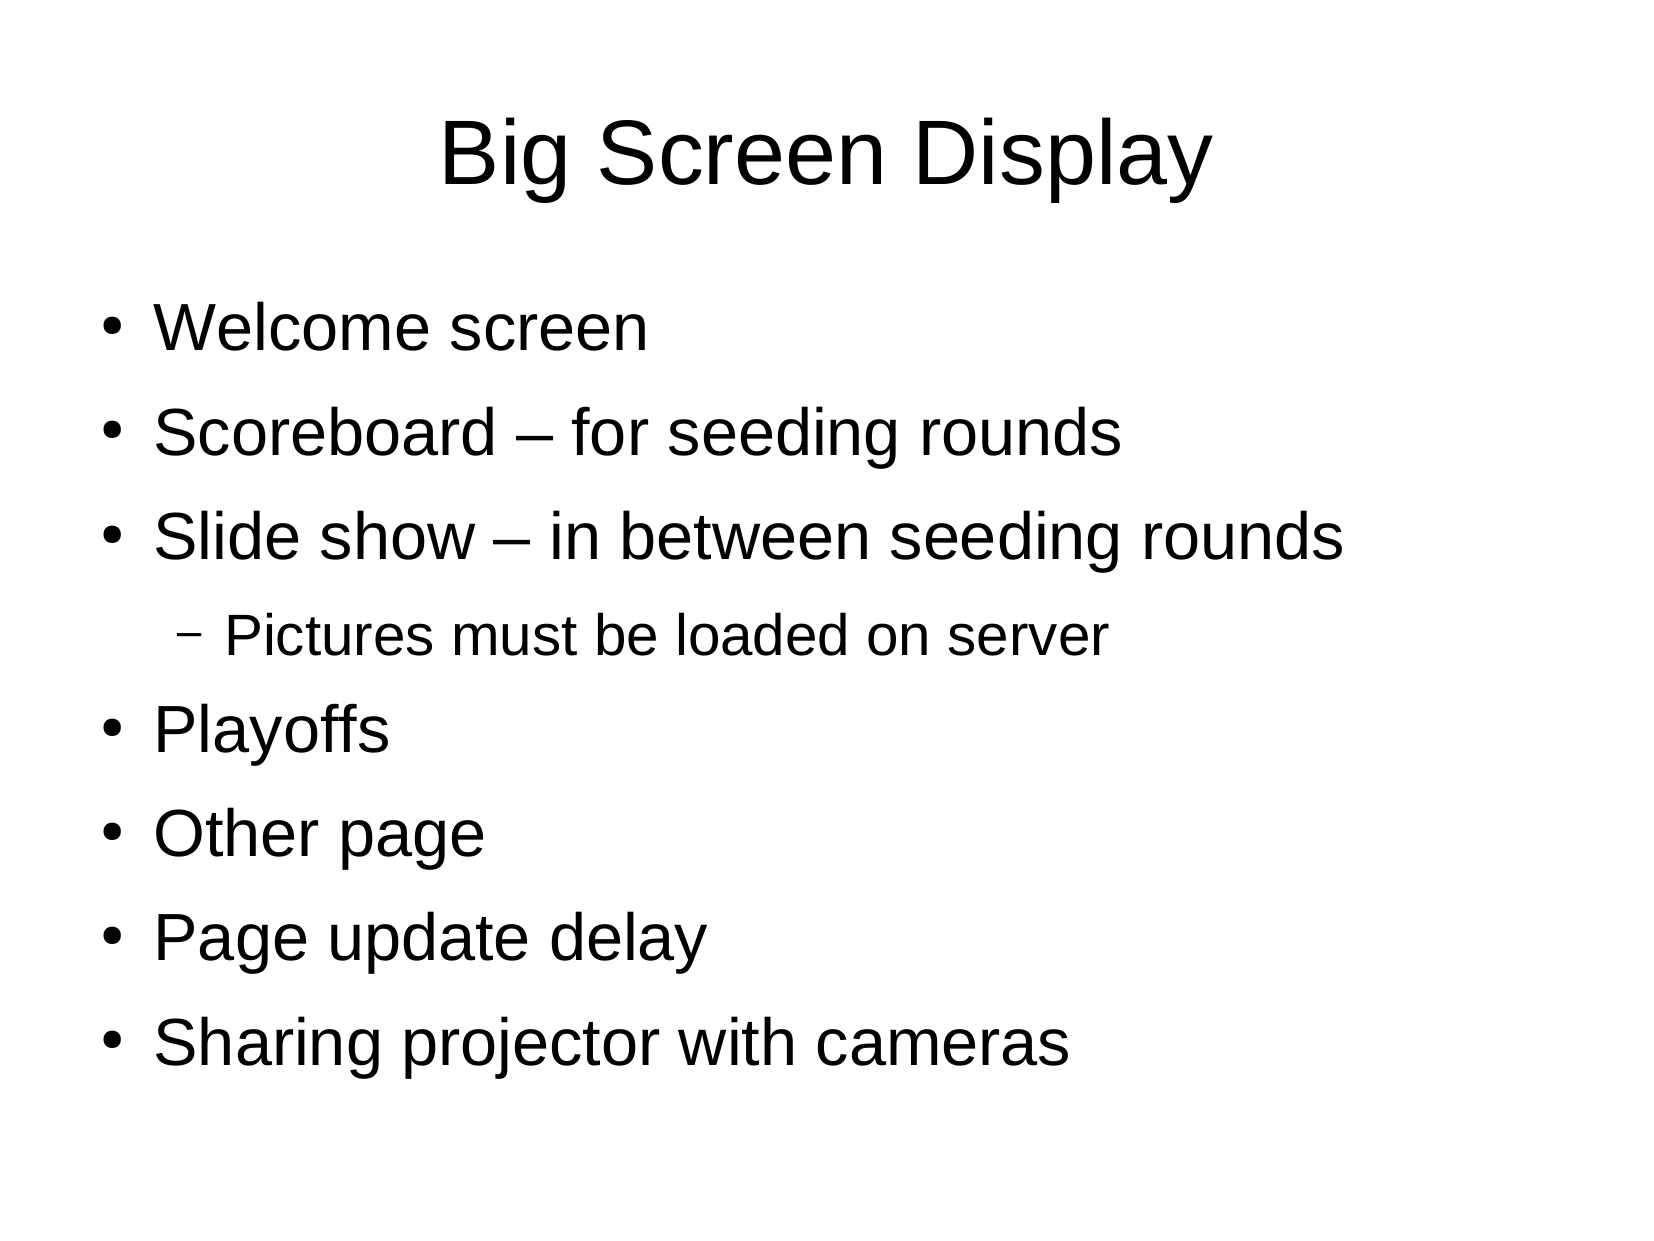

# Big Screen Display
Welcome screen
Scoreboard – for seeding rounds
Slide show – in between seeding rounds
Pictures must be loaded on server
Playoffs
Other page
Page update delay
Sharing projector with cameras